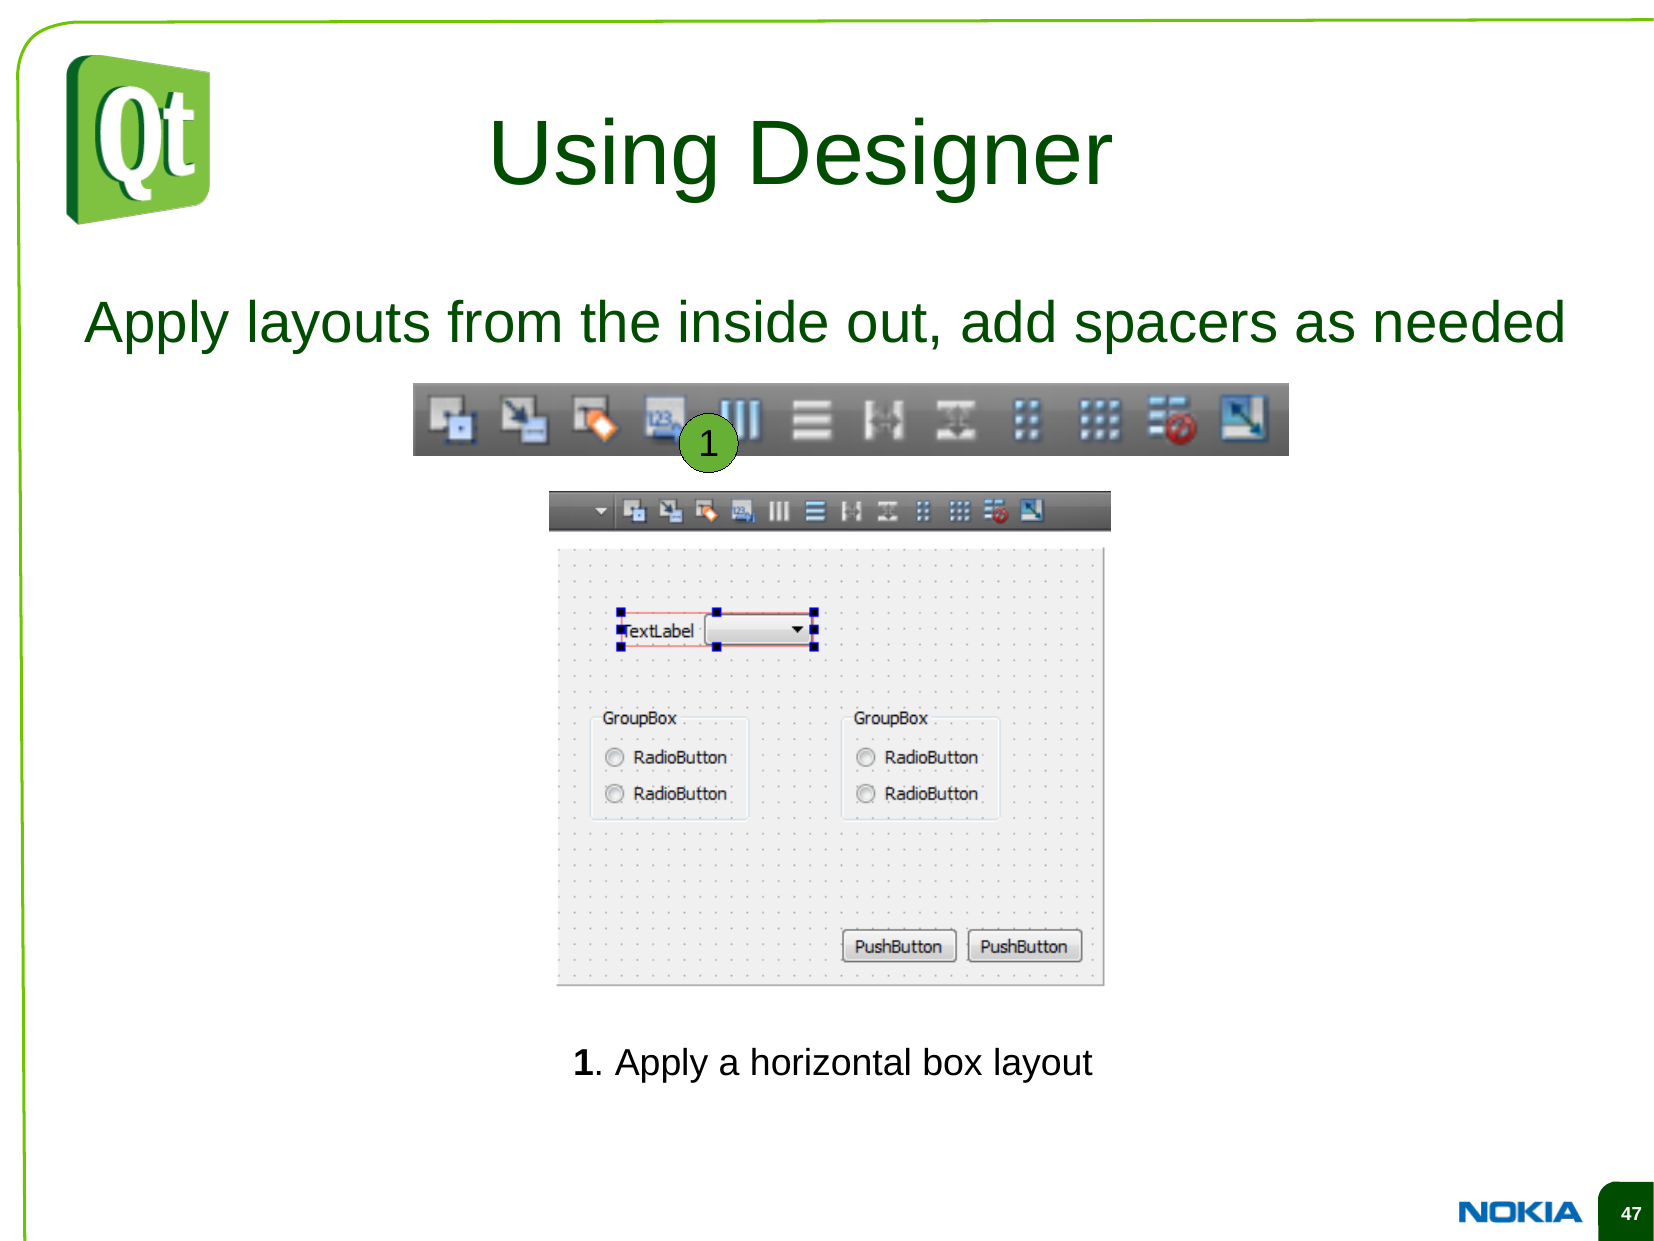

# Using Designer
Apply layouts from the inside out, add spacers as needed
1
1. Apply a horizontal box layout